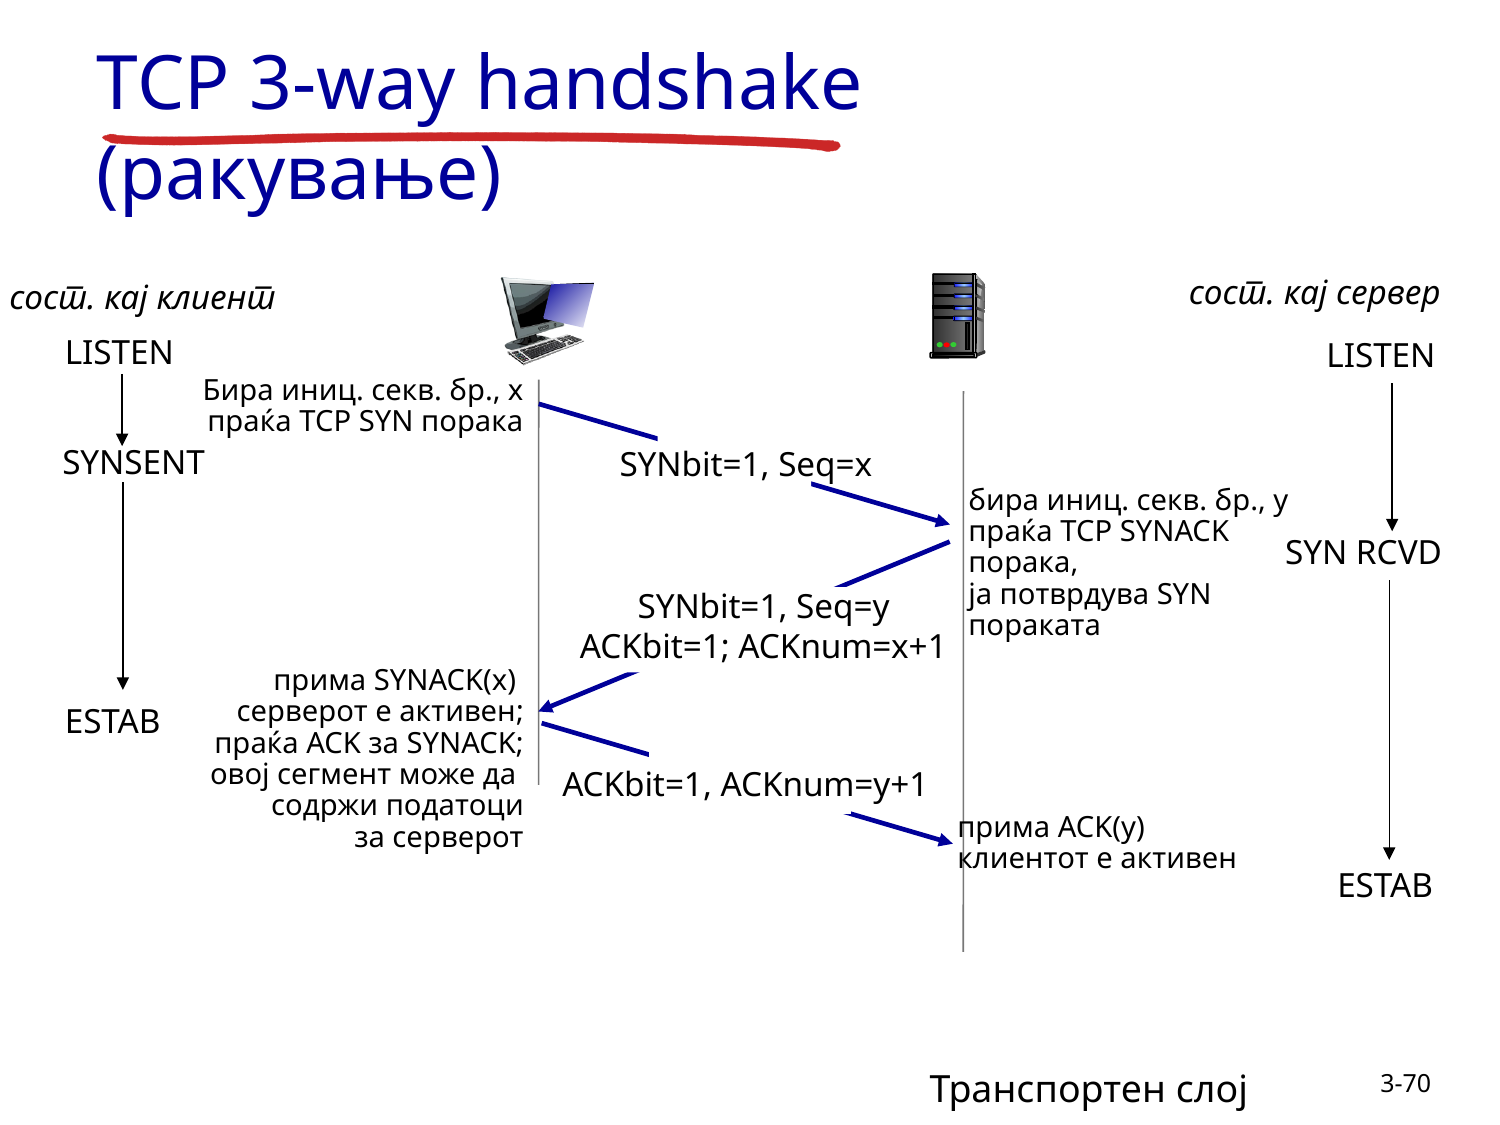

# TCP 3-way handshake (ракување)
сост. кај сервер
сост. кај клиент
LISTEN
LISTEN
Бира иниц. секв. бр., x
праќа TCP SYN порака
SYNbit=1, Seq=x
SYNSENT
SYN RCVD
бира иниц. секв. бр., y
праќа TCP SYNACK
порака,
ја потврдува SYN
пораката
SYNbit=1, Seq=y
ACKbit=1; ACKnum=x+1
ESTAB
прима SYNACK(x)
серверот е активен;
праќа ACK за SYNACK;
овој сегмент може да
содржи податоци
за серверот
ACKbit=1, ACKnum=y+1
прима ACK(y)
клиентот е активен
ESTAB
Транспортен слој